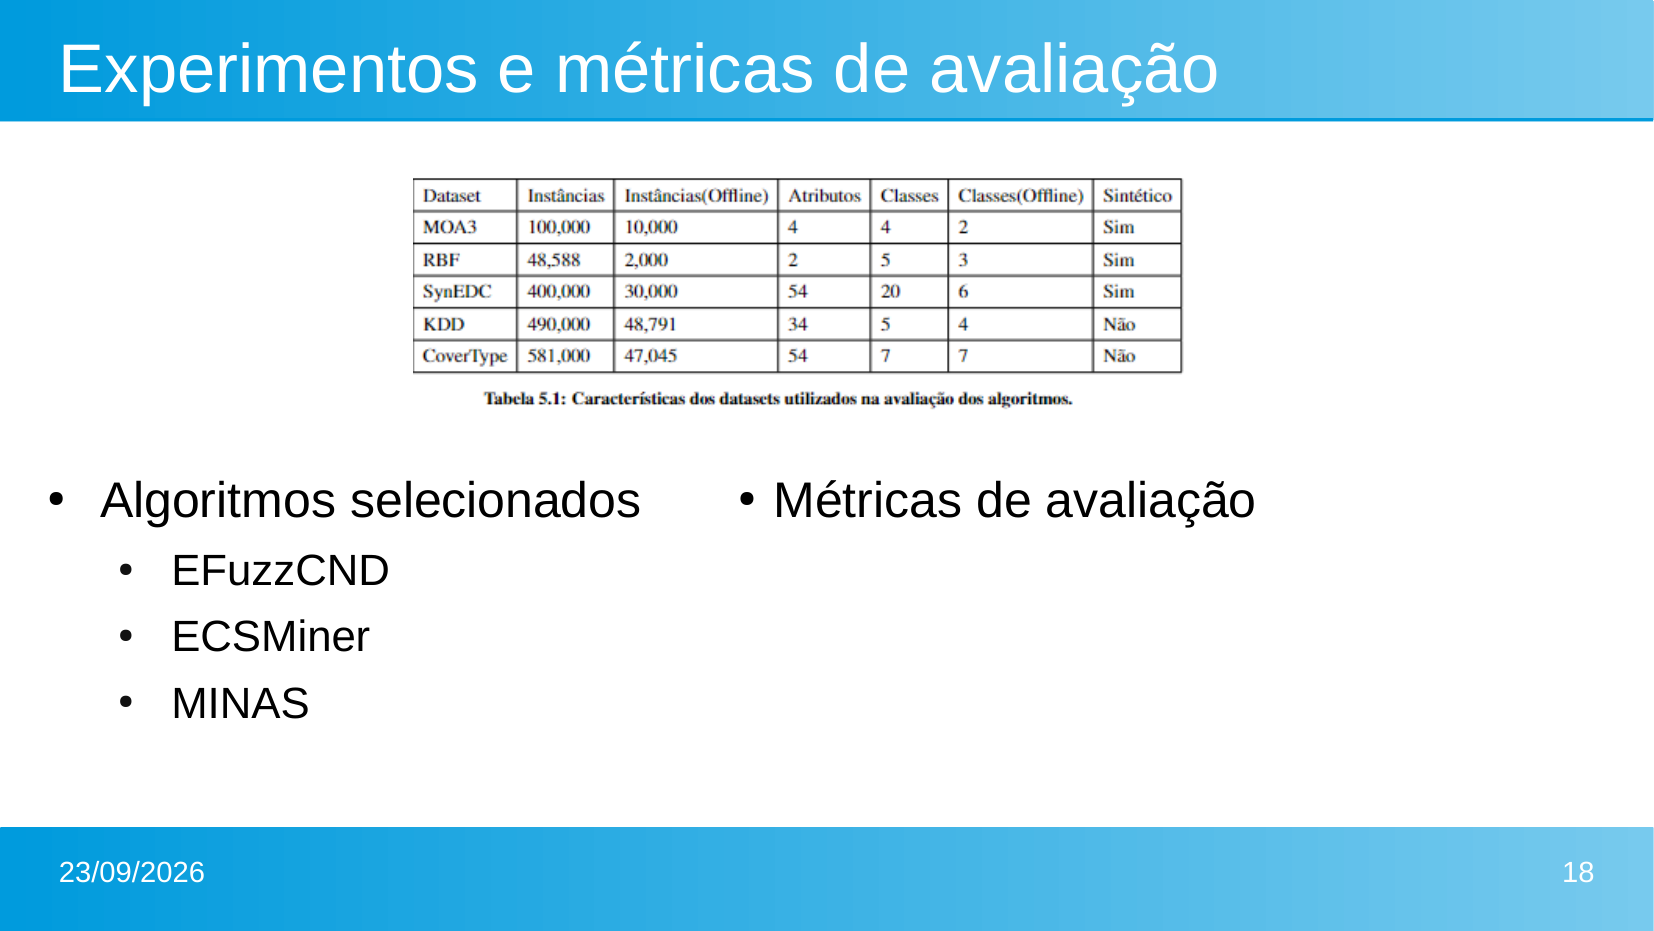

# Experimentos e métricas de avaliação
Algoritmos selecionados
EFuzzCND
ECSMiner
MINAS
Métricas de avaliação
18